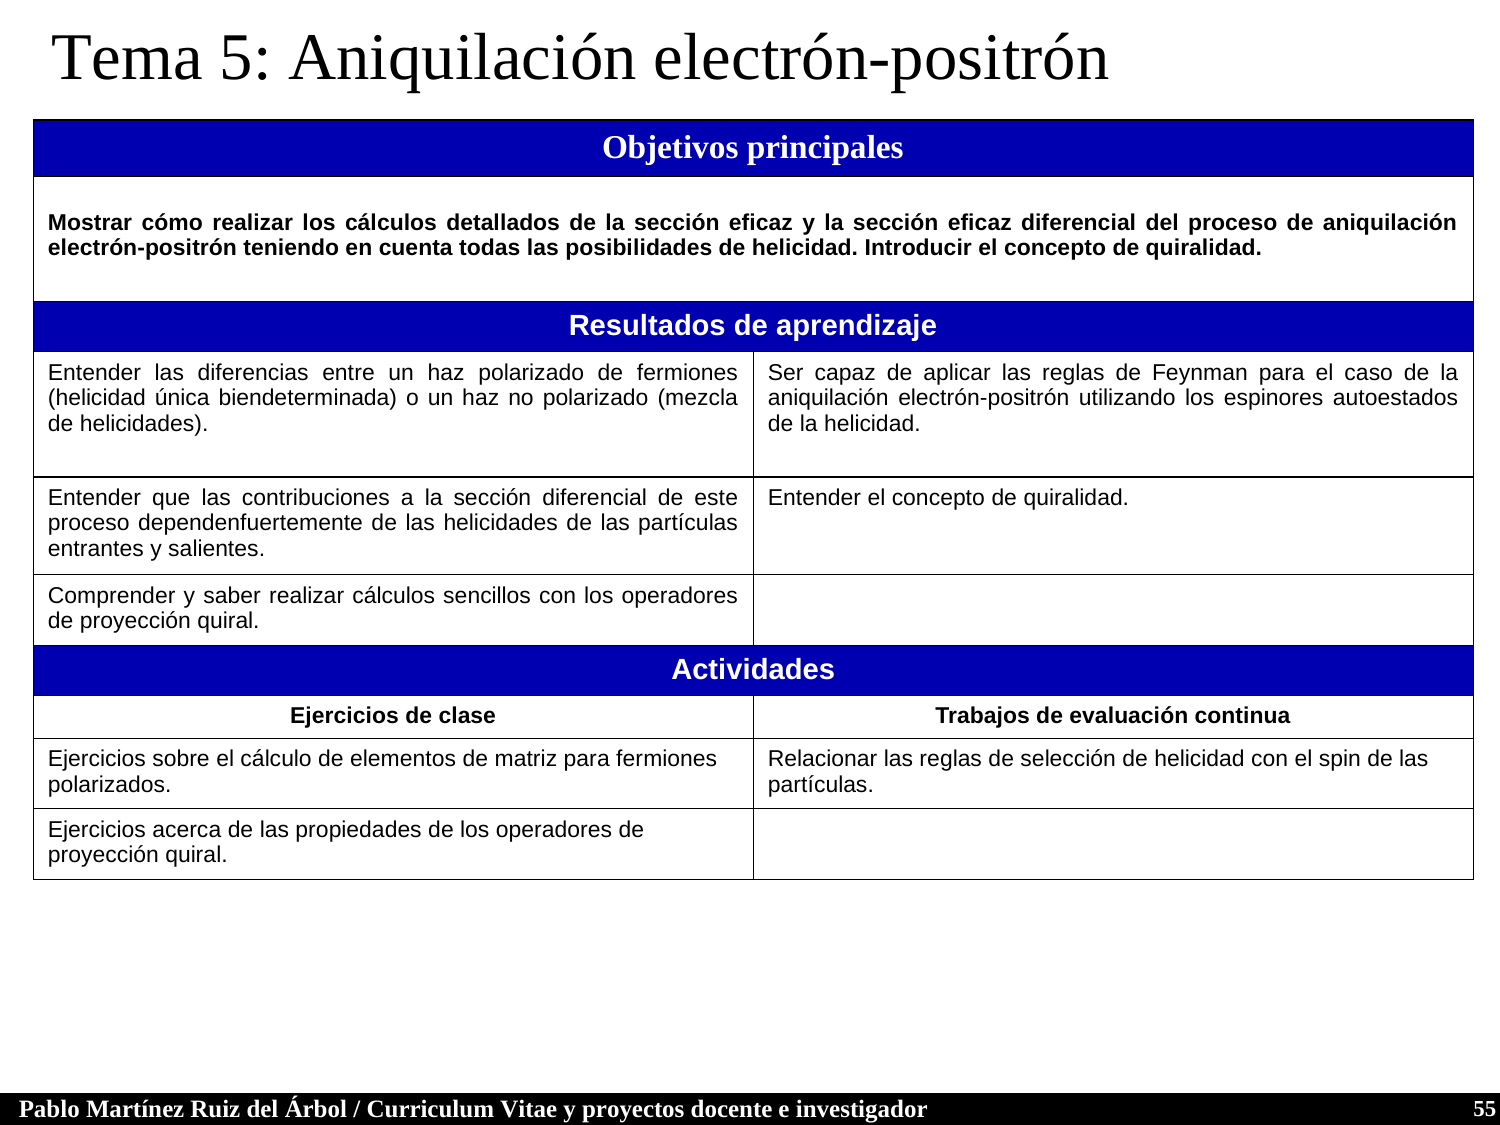

Tema 5: Aniquilación electrón-positrón
| Objetivos principales | |
| --- | --- |
| Mostrar cómo realizar los cálculos detallados de la sección eficaz y la sección eficaz diferencial del proceso de aniquilación electrón-positrón teniendo en cuenta todas las posibilidades de helicidad. Introducir el concepto de quiralidad. | |
| Resultados de aprendizaje | |
| Entender las diferencias entre un haz polarizado de fermiones (helicidad única biendeterminada) o un haz no polarizado (mezcla de helicidades). | Ser capaz de aplicar las reglas de Feynman para el caso de la aniquilación electrón-positrón utilizando los espinores autoestados de la helicidad. |
| Entender que las contribuciones a la sección diferencial de este proceso dependenfuertemente de las helicidades de las partículas entrantes y salientes. | Entender el concepto de quiralidad. |
| Comprender y saber realizar cálculos sencillos con los operadores de proyección quiral. | |
| Actividades | |
| Ejercicios de clase | Trabajos de evaluación continua |
| Ejercicios sobre el cálculo de elementos de matriz para fermiones polarizados. | Relacionar las reglas de selección de helicidad con el spin de las partículas. |
| Ejercicios acerca de las propiedades de los operadores de proyección quiral. | |
55